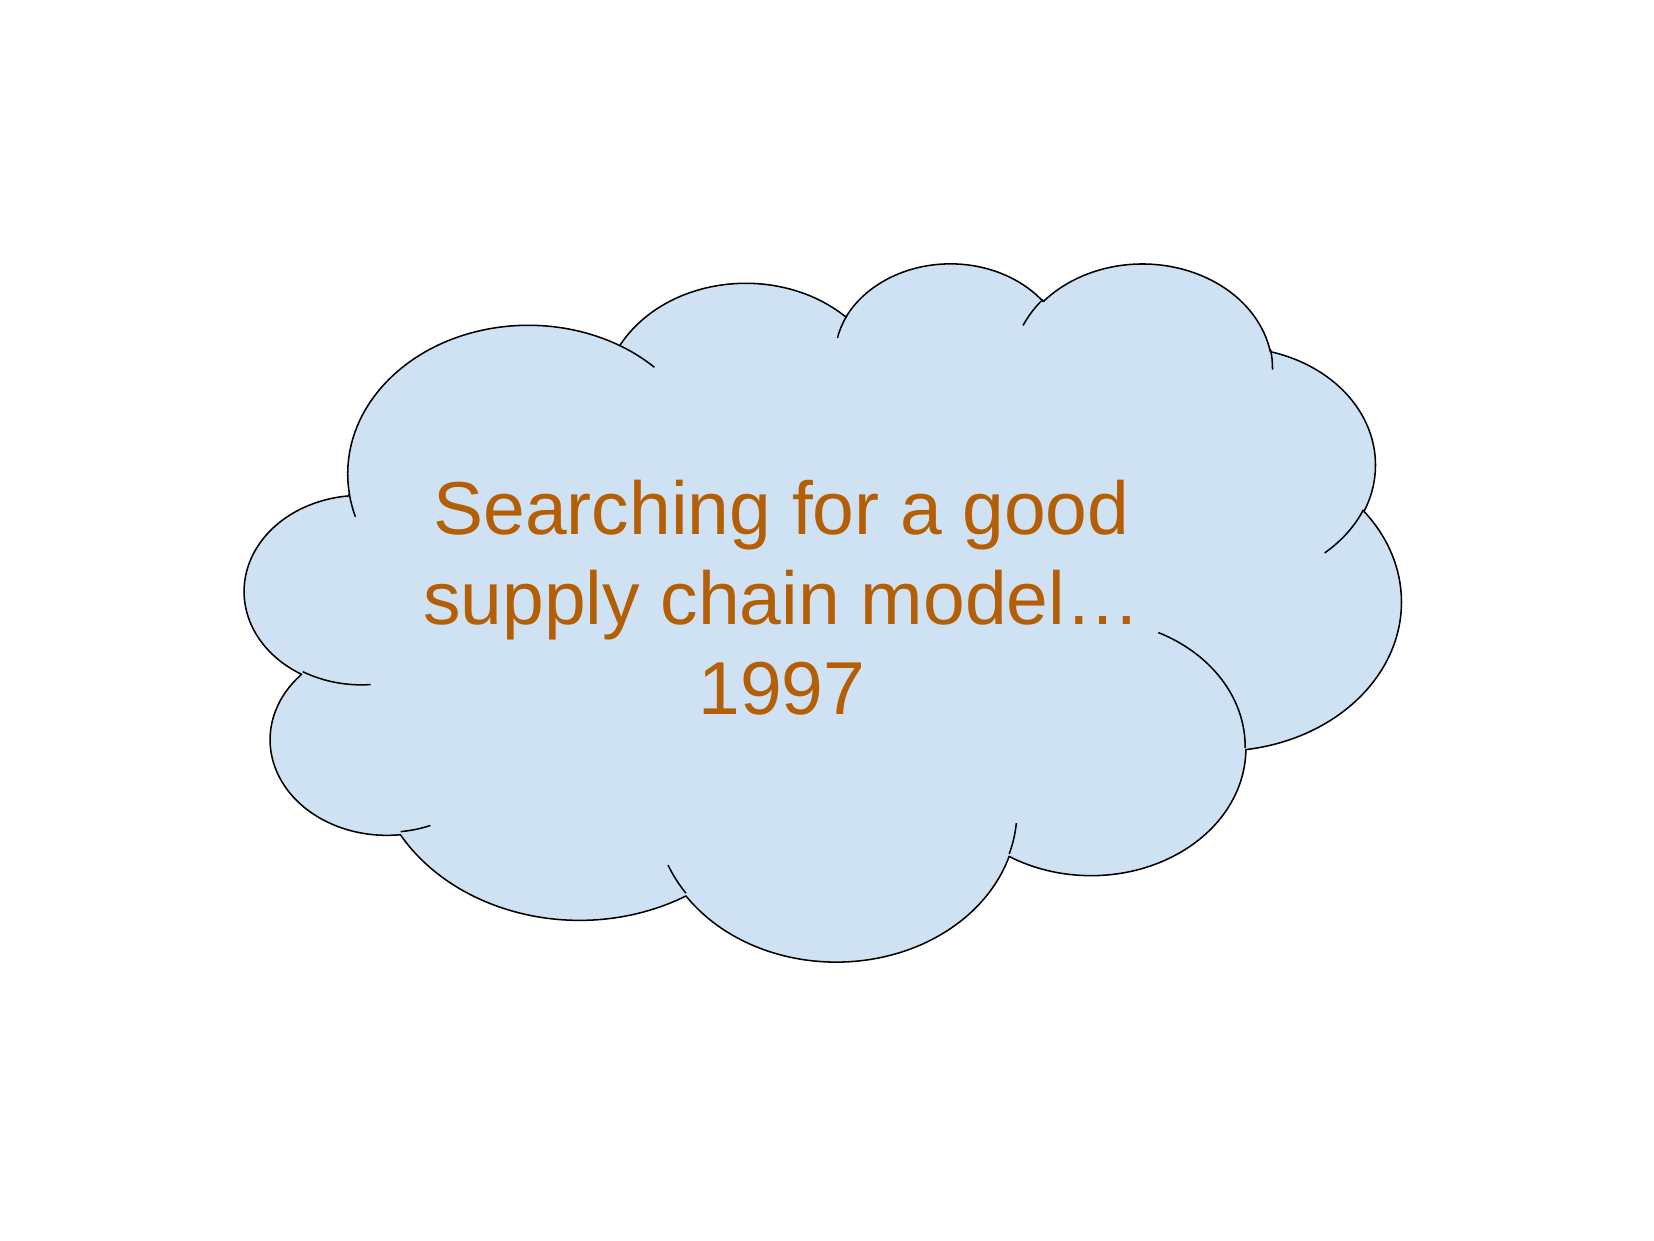

Searching for a good supply chain model…
1997